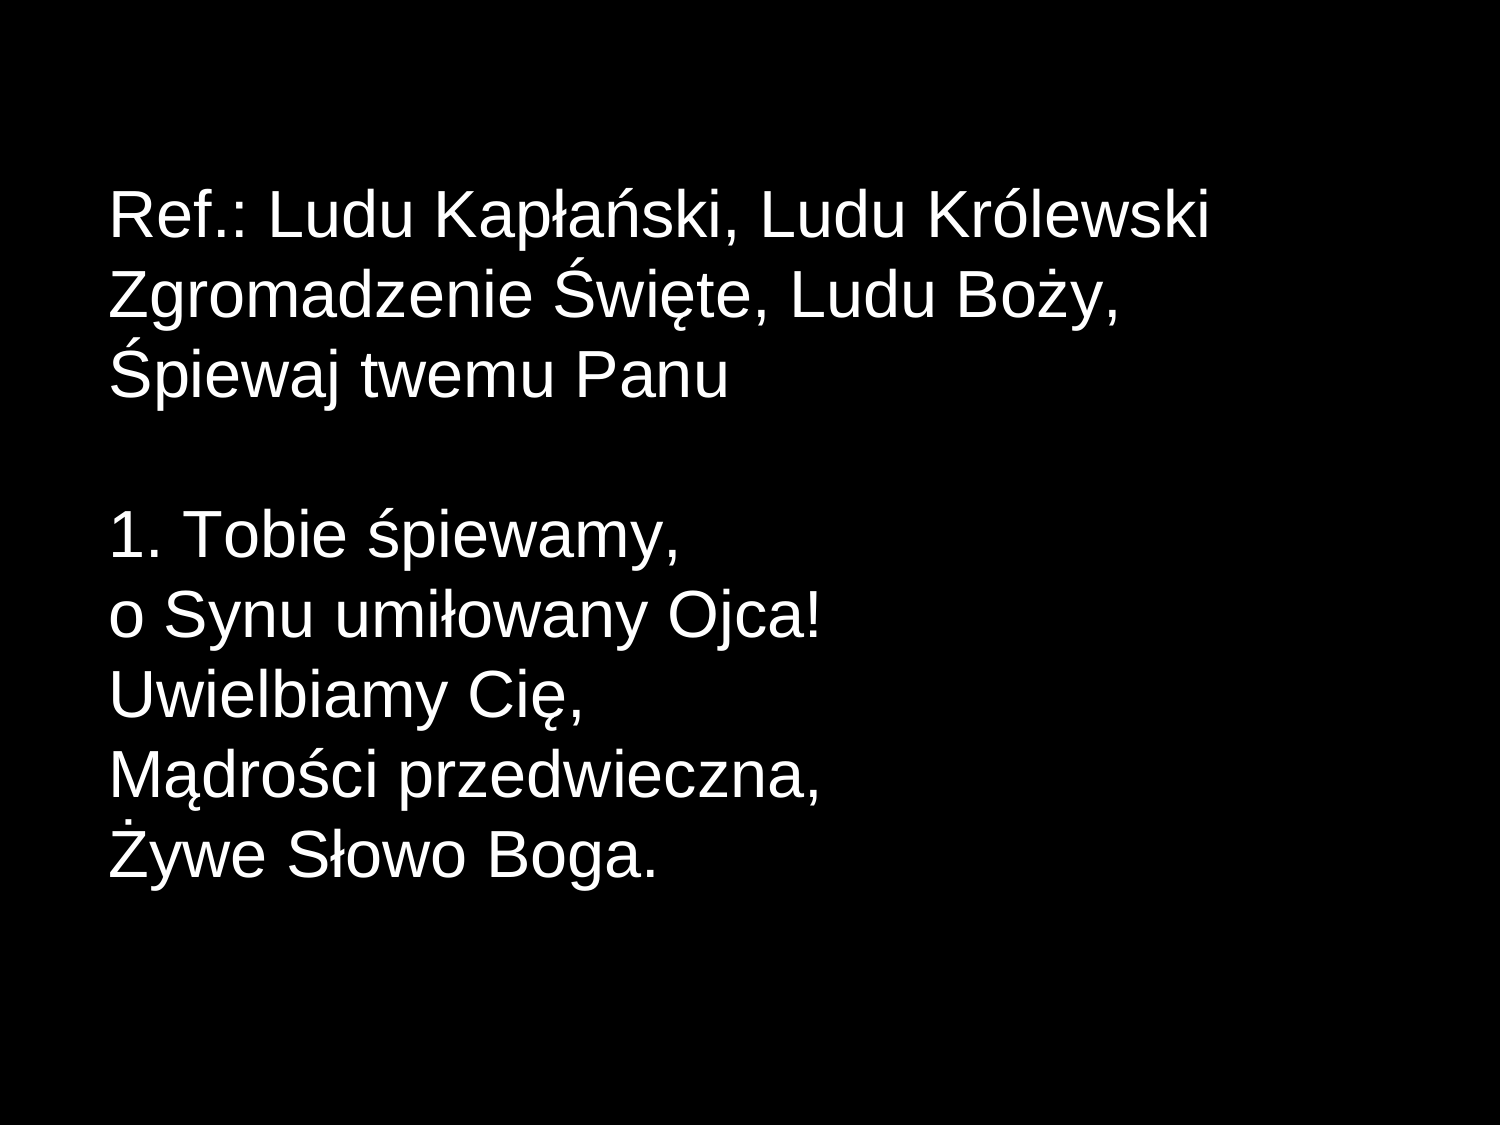

Ref.: Ludu Kapłański, Ludu Królewski
Zgromadzenie Święte, Ludu Boży,
Śpiewaj twemu Panu
1. Tobie śpiewamy,
o Synu umiłowany Ojca!
Uwielbiamy Cię,
Mądrości przedwieczna,
Żywe Słowo Boga.